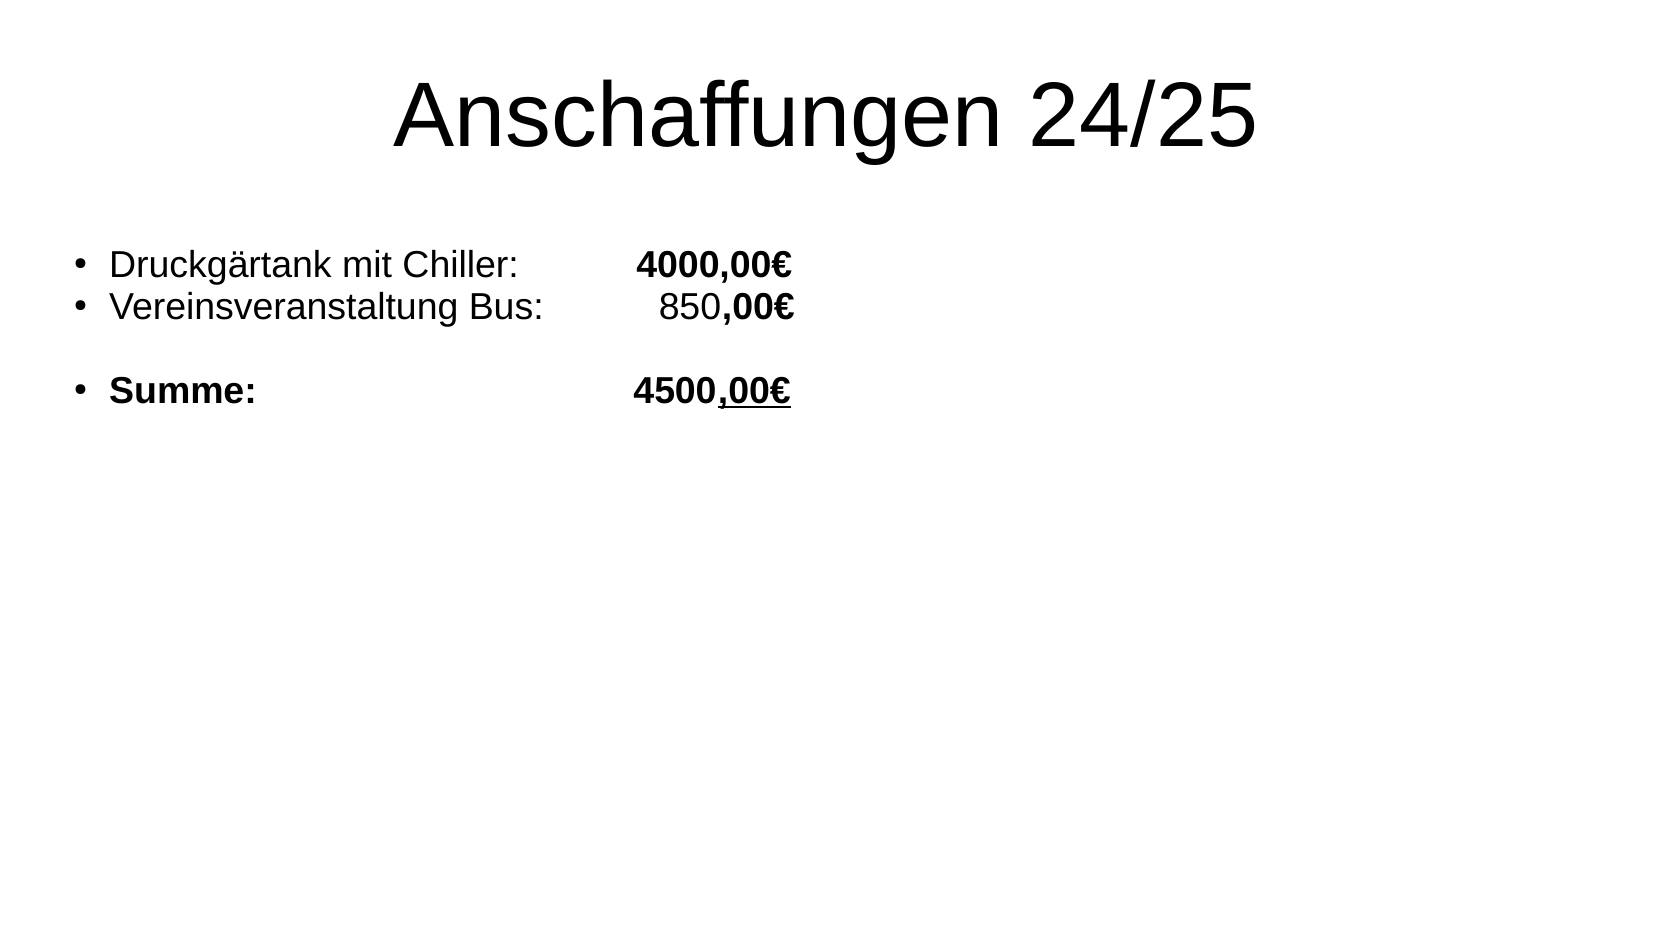

# Anschaffungen 24/25
Druckgärtank mit Chiller: 		 4000,00€
Vereinsveranstaltung Bus: 850,00€
Summe: 4500,00€